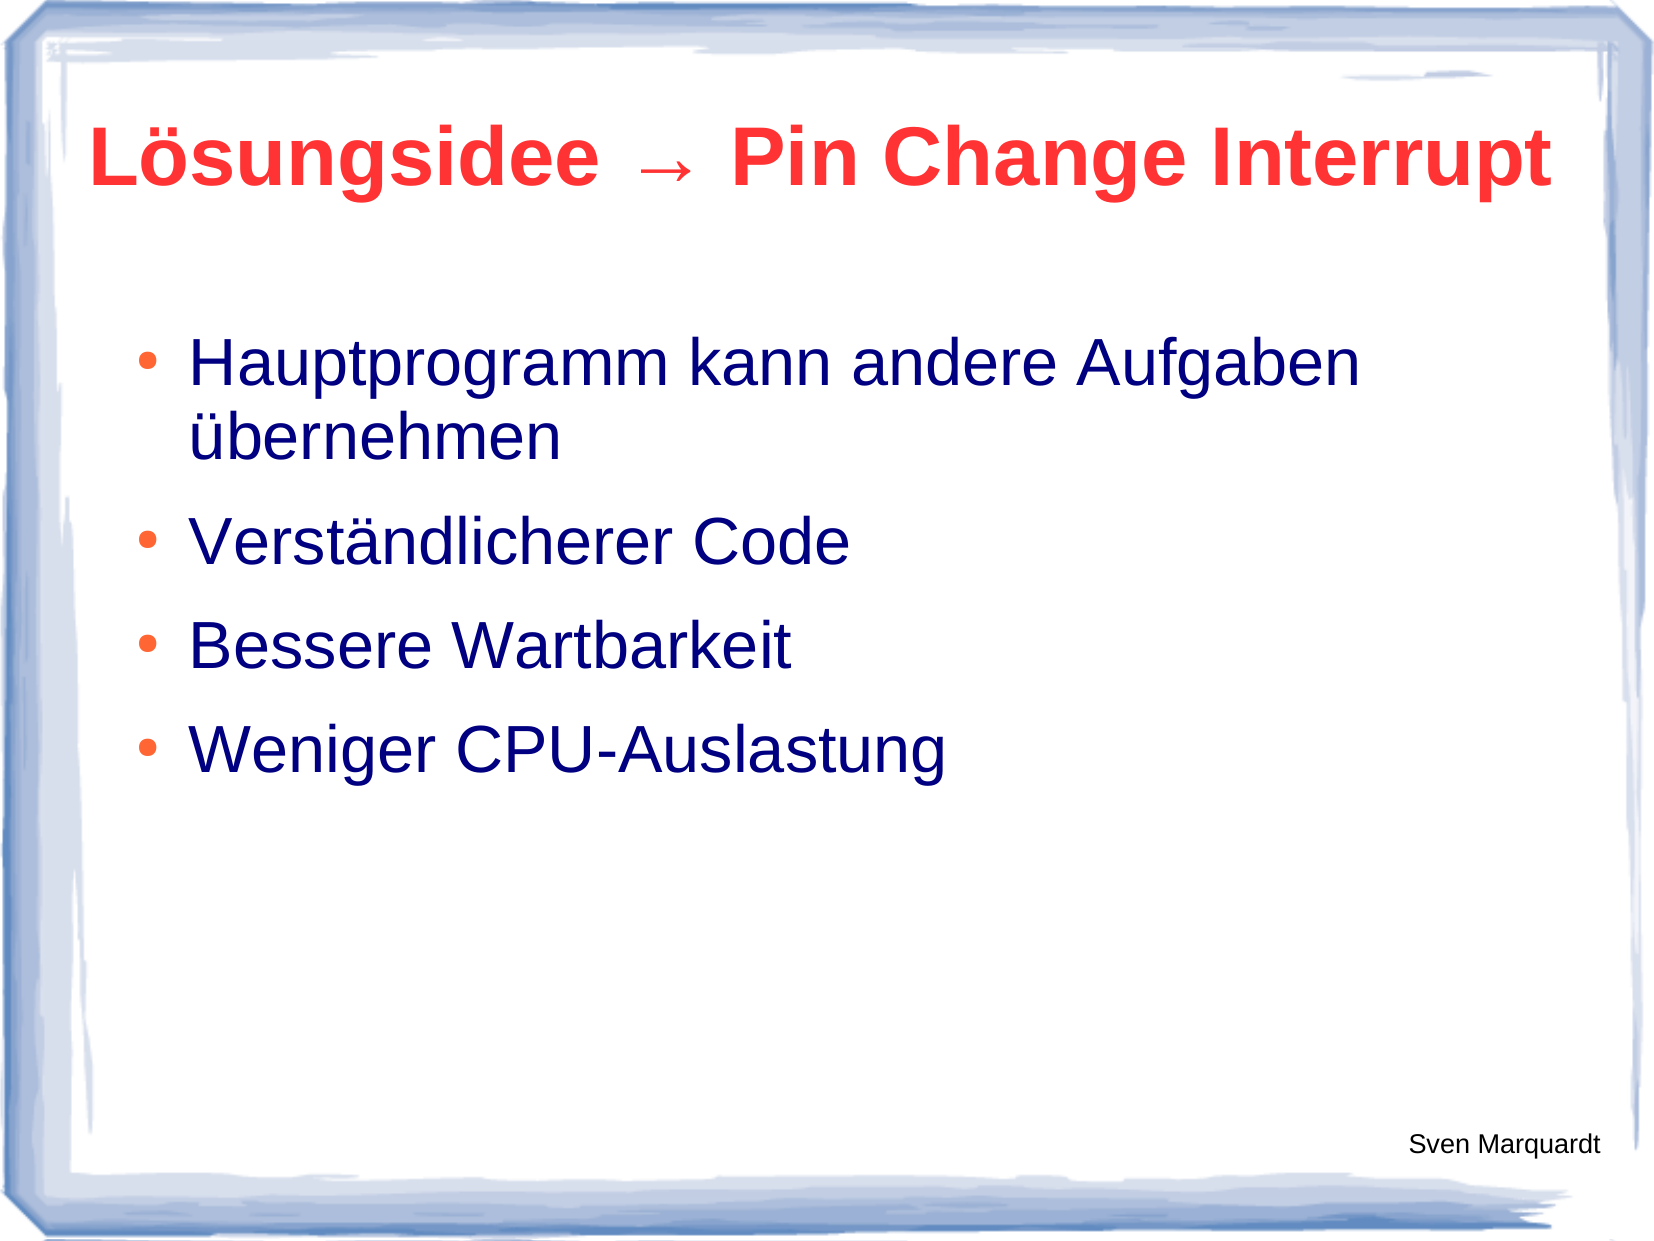

# Lösungsidee → Pin Change Interrupt
Hauptprogramm kann andere Aufgaben übernehmen
Verständlicherer Code
Bessere Wartbarkeit
Weniger CPU-Auslastung
Sven Marquardt